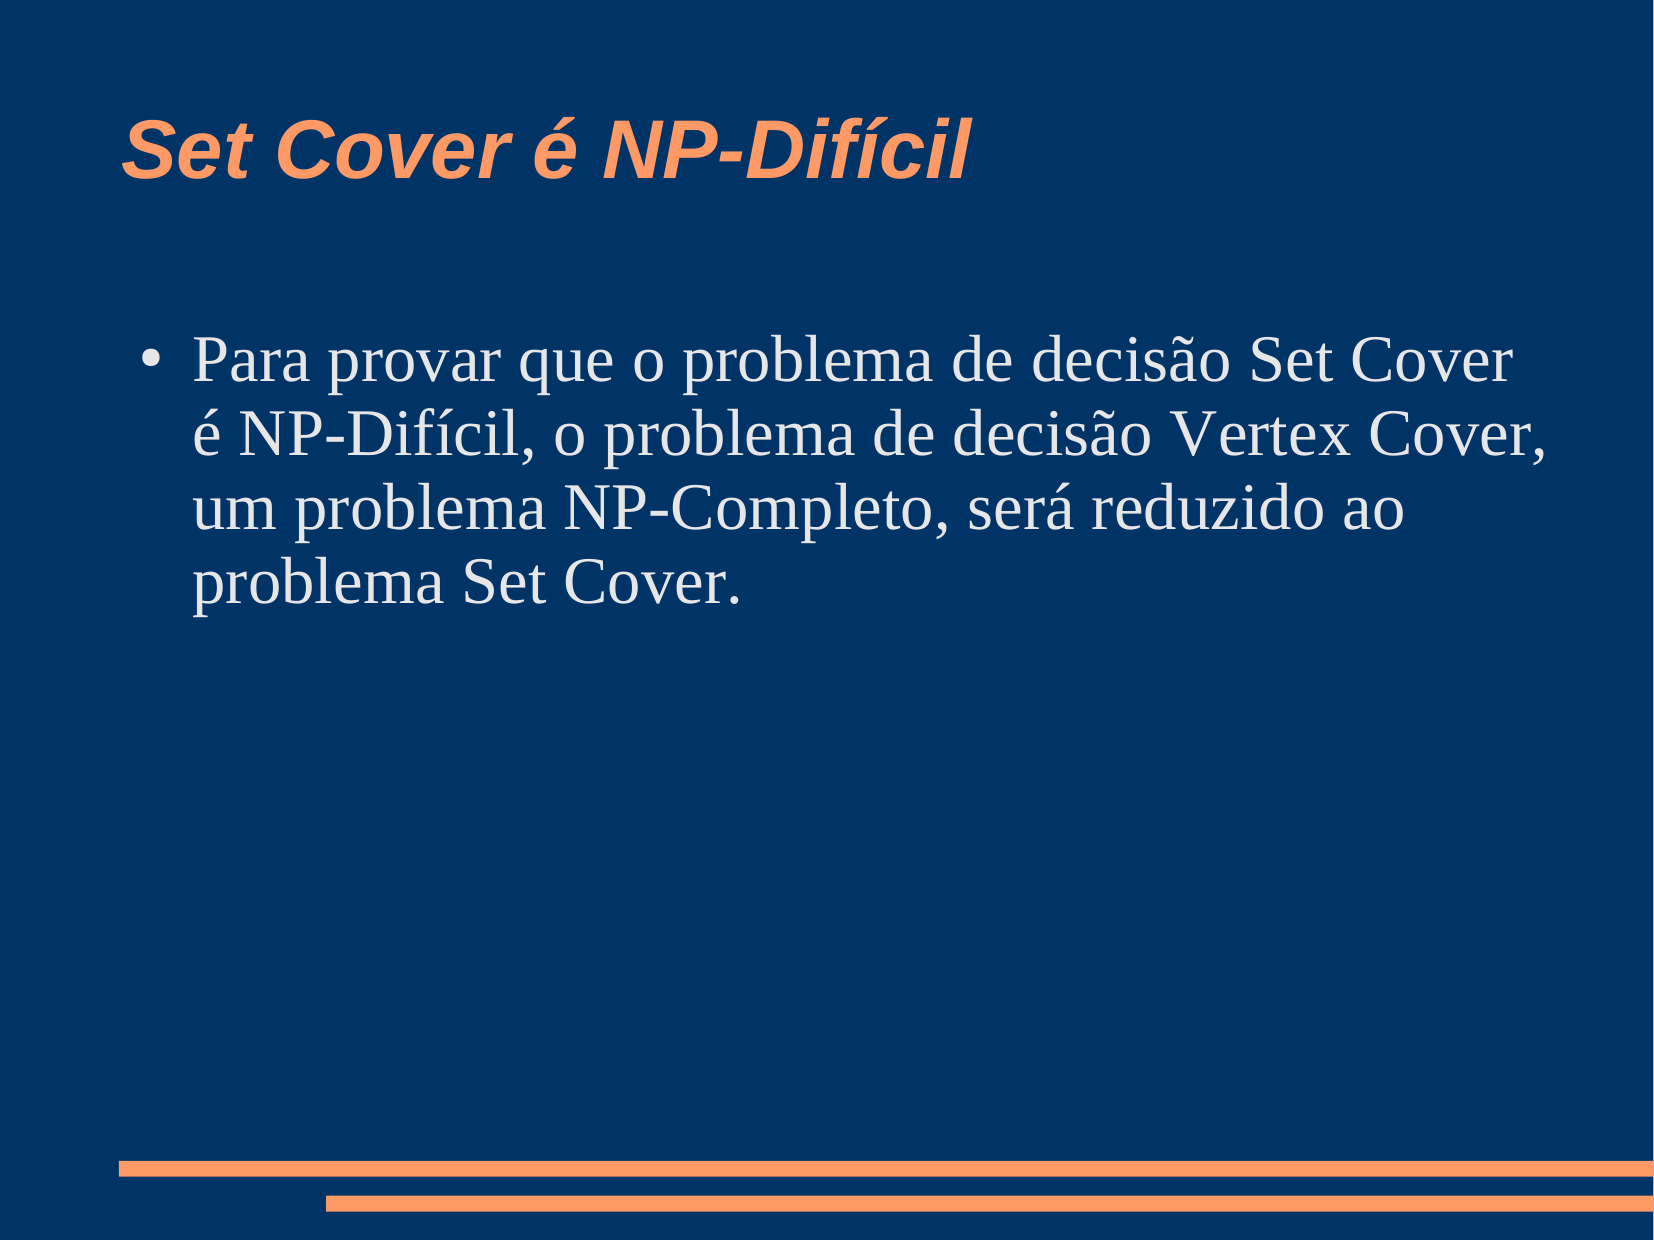

# Set Cover é NP-Difícil
Para provar que o problema de decisão Set Cover é NP-Difícil, o problema de decisão Vertex Cover, um problema NP-Completo, será reduzido ao problema Set Cover.